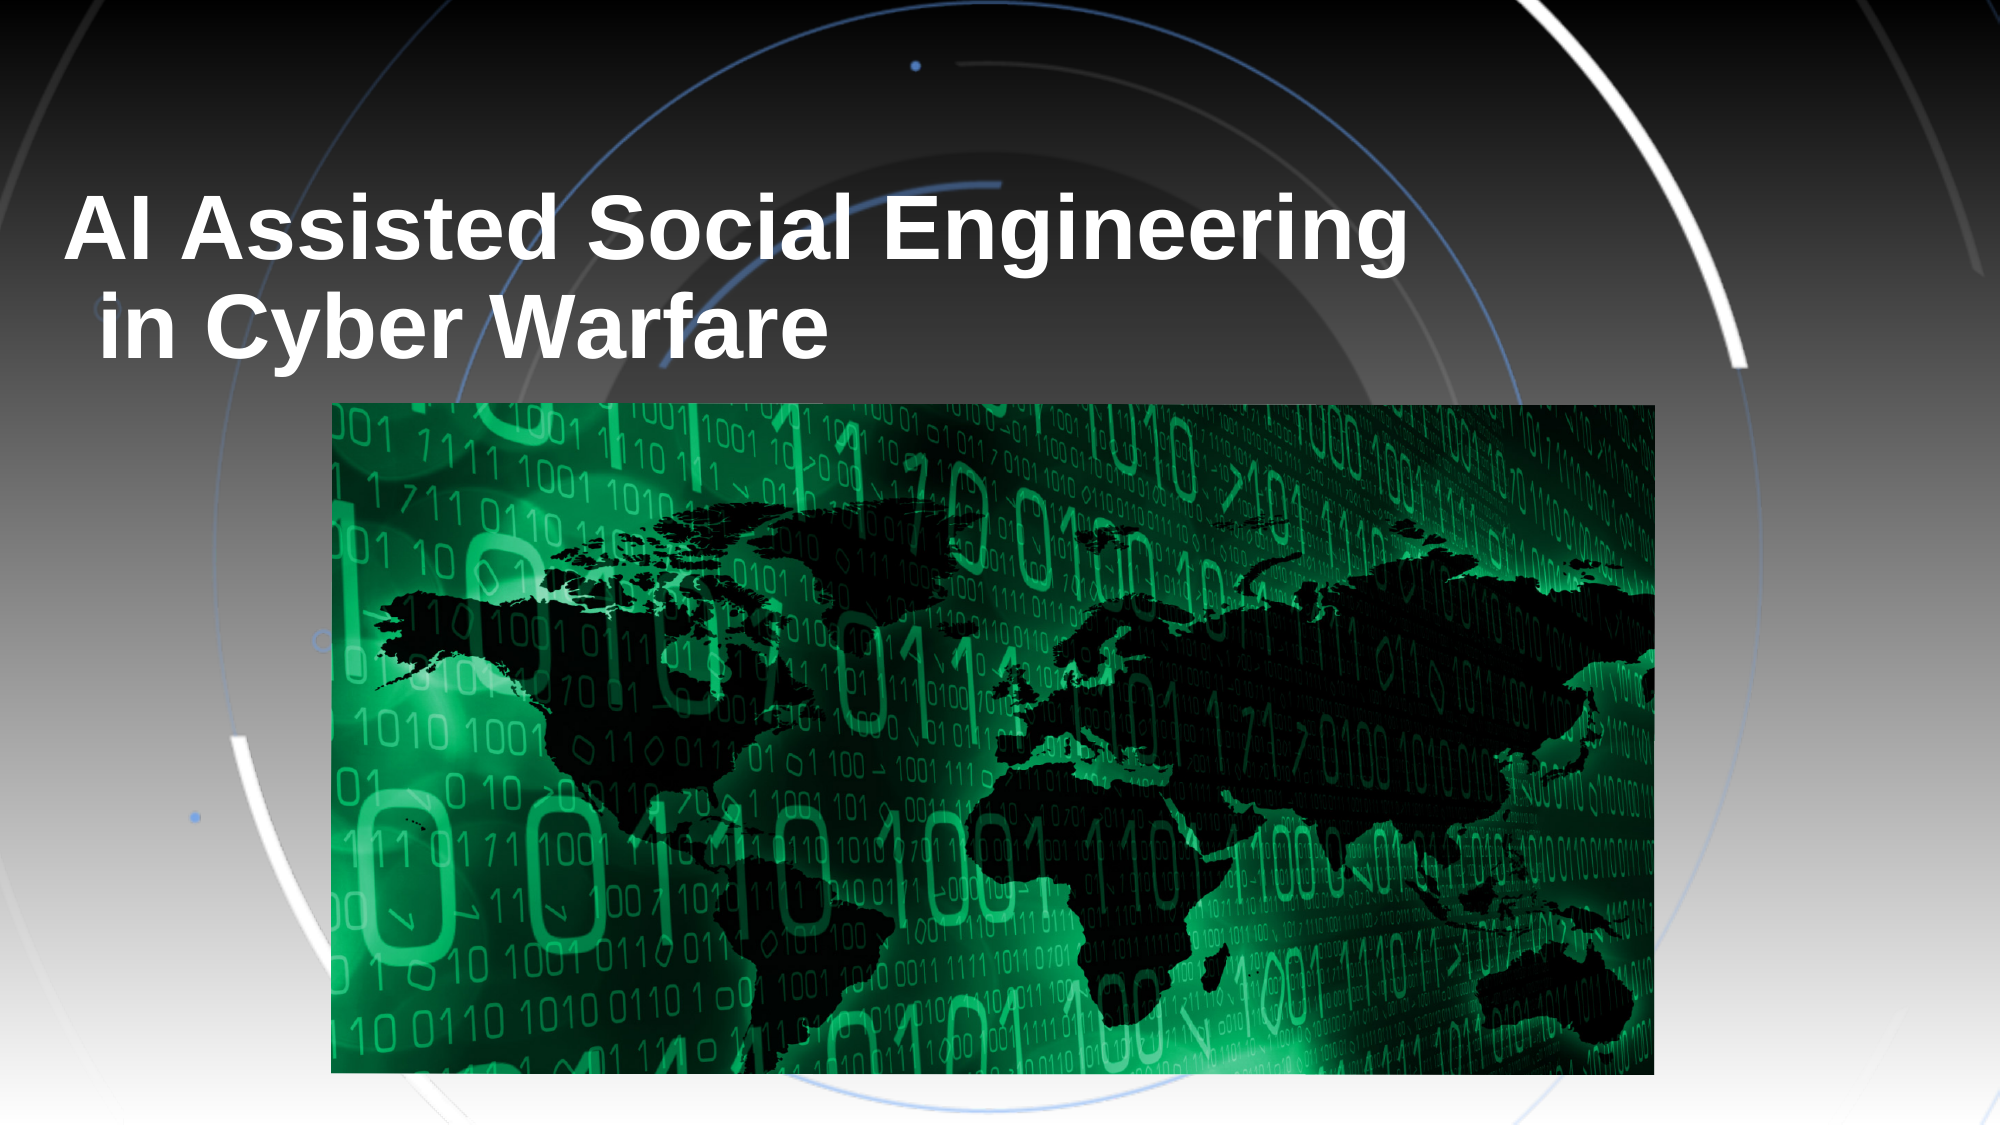

# AI Assisted Social Engineering in Cyber Warfare